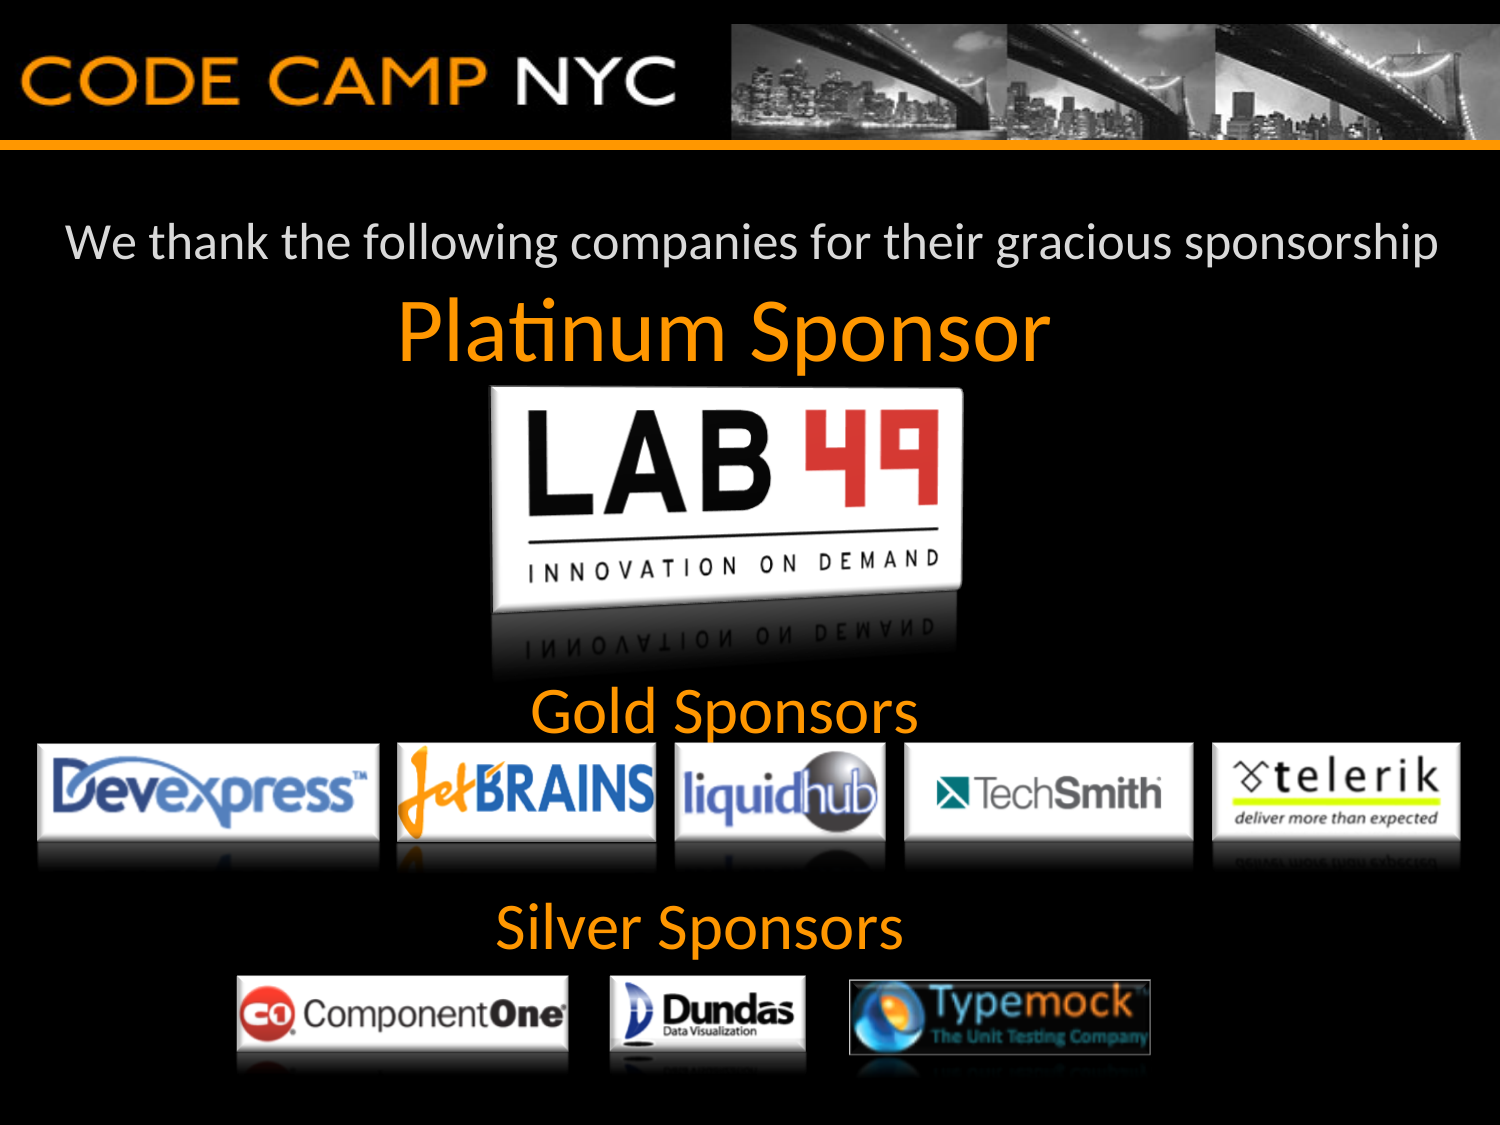

We thank the following companies for their gracious sponsorship
Platinum Sponsor
Gold Sponsors
Silver Sponsors